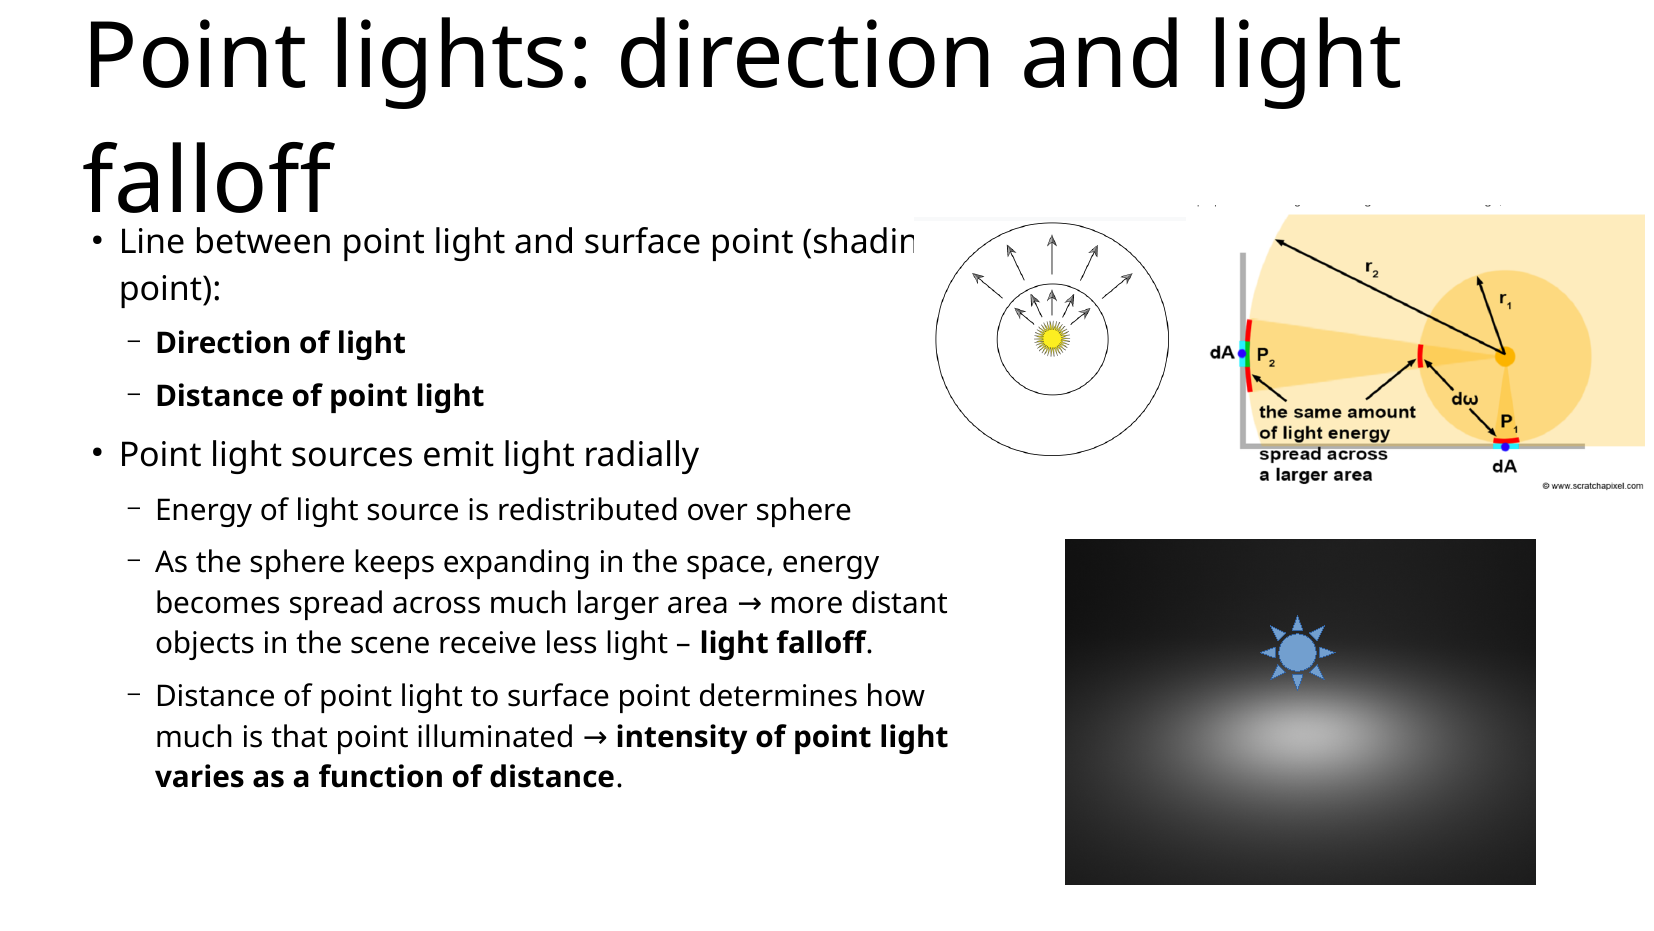

# Point lights: direction and light falloff
Line between point light and surface point (shading point):
Direction of light
Distance of point light
Point light sources emit light radially
Energy of light source is redistributed over sphere
As the sphere keeps expanding in the space, energy becomes spread across much larger area → more distant objects in the scene receive less light – light falloff.
Distance of point light to surface point determines how much is that point illuminated → intensity of point light varies as a function of distance.